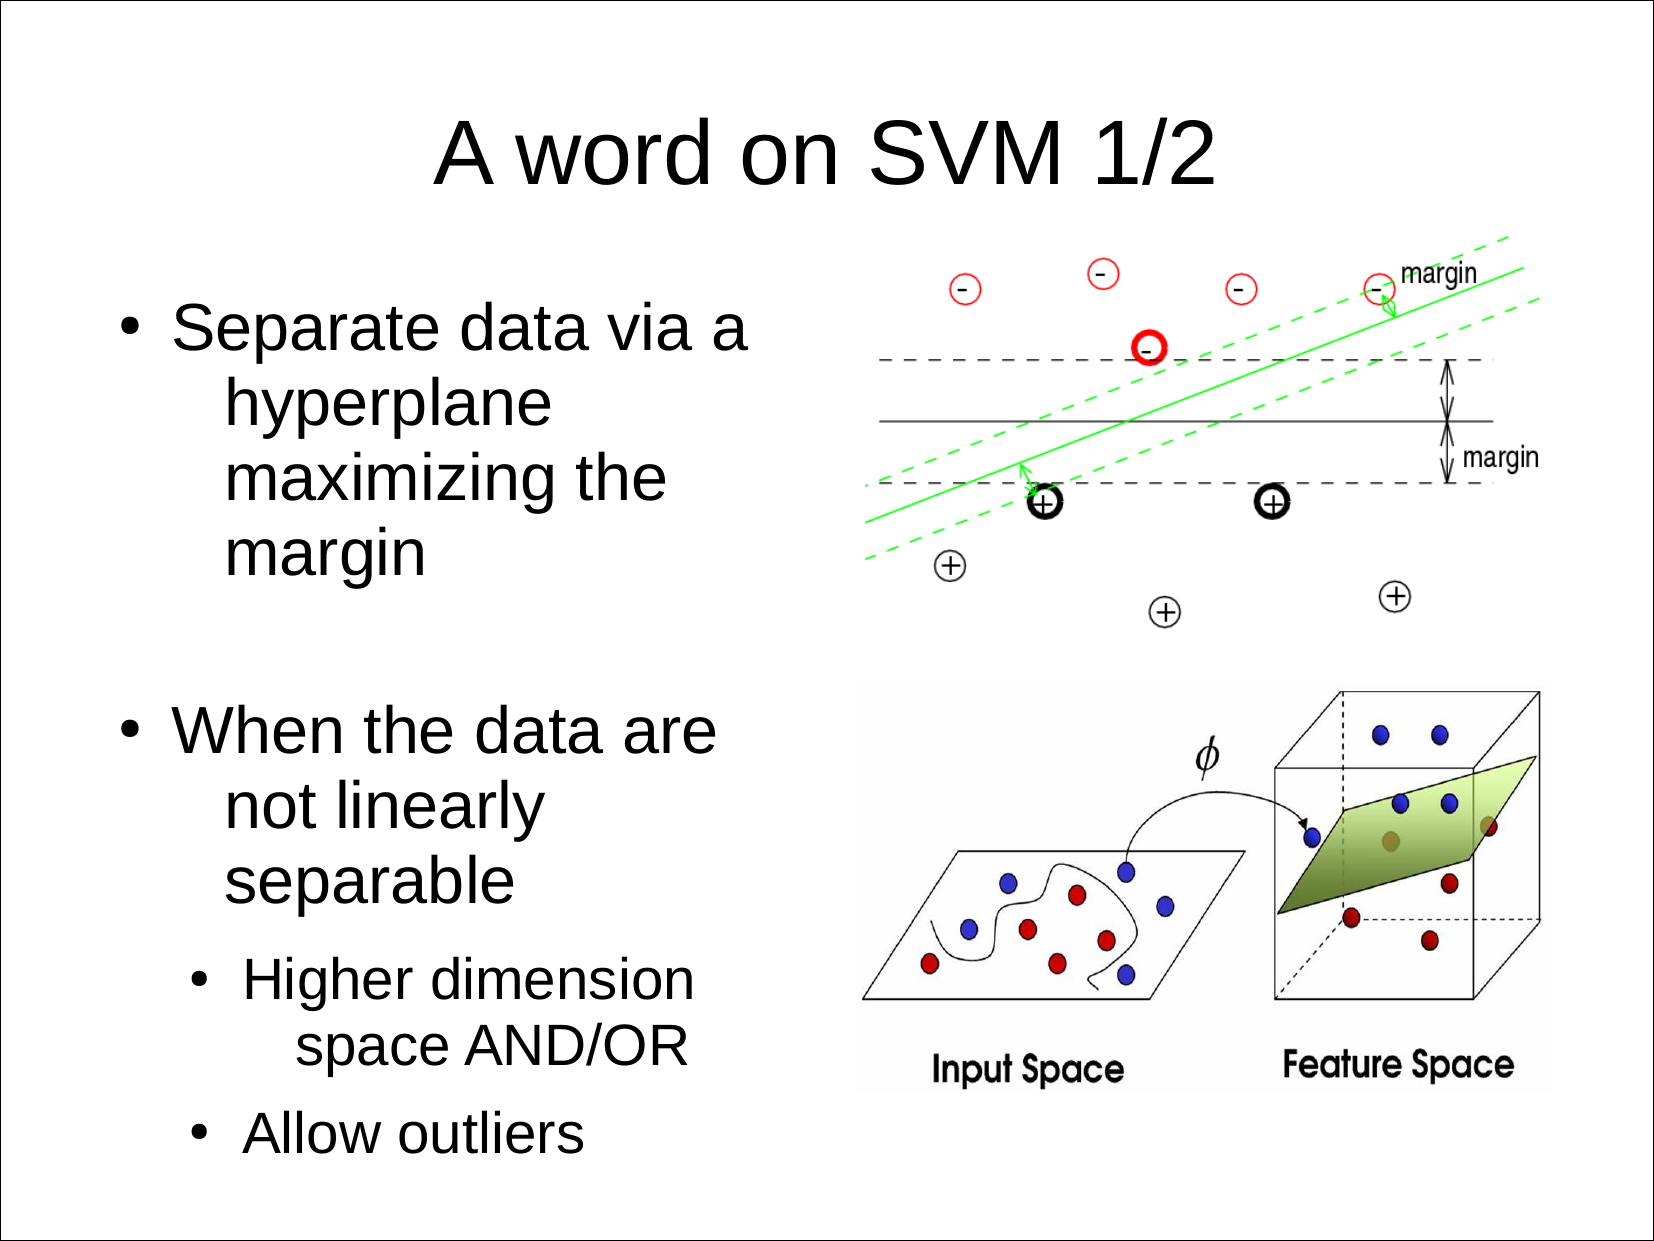

# A word on SVM 1/2
Separate data via a hyperplane maximizing the margin
When the data are not linearly separable
Higher dimension space AND/OR
Allow outliers